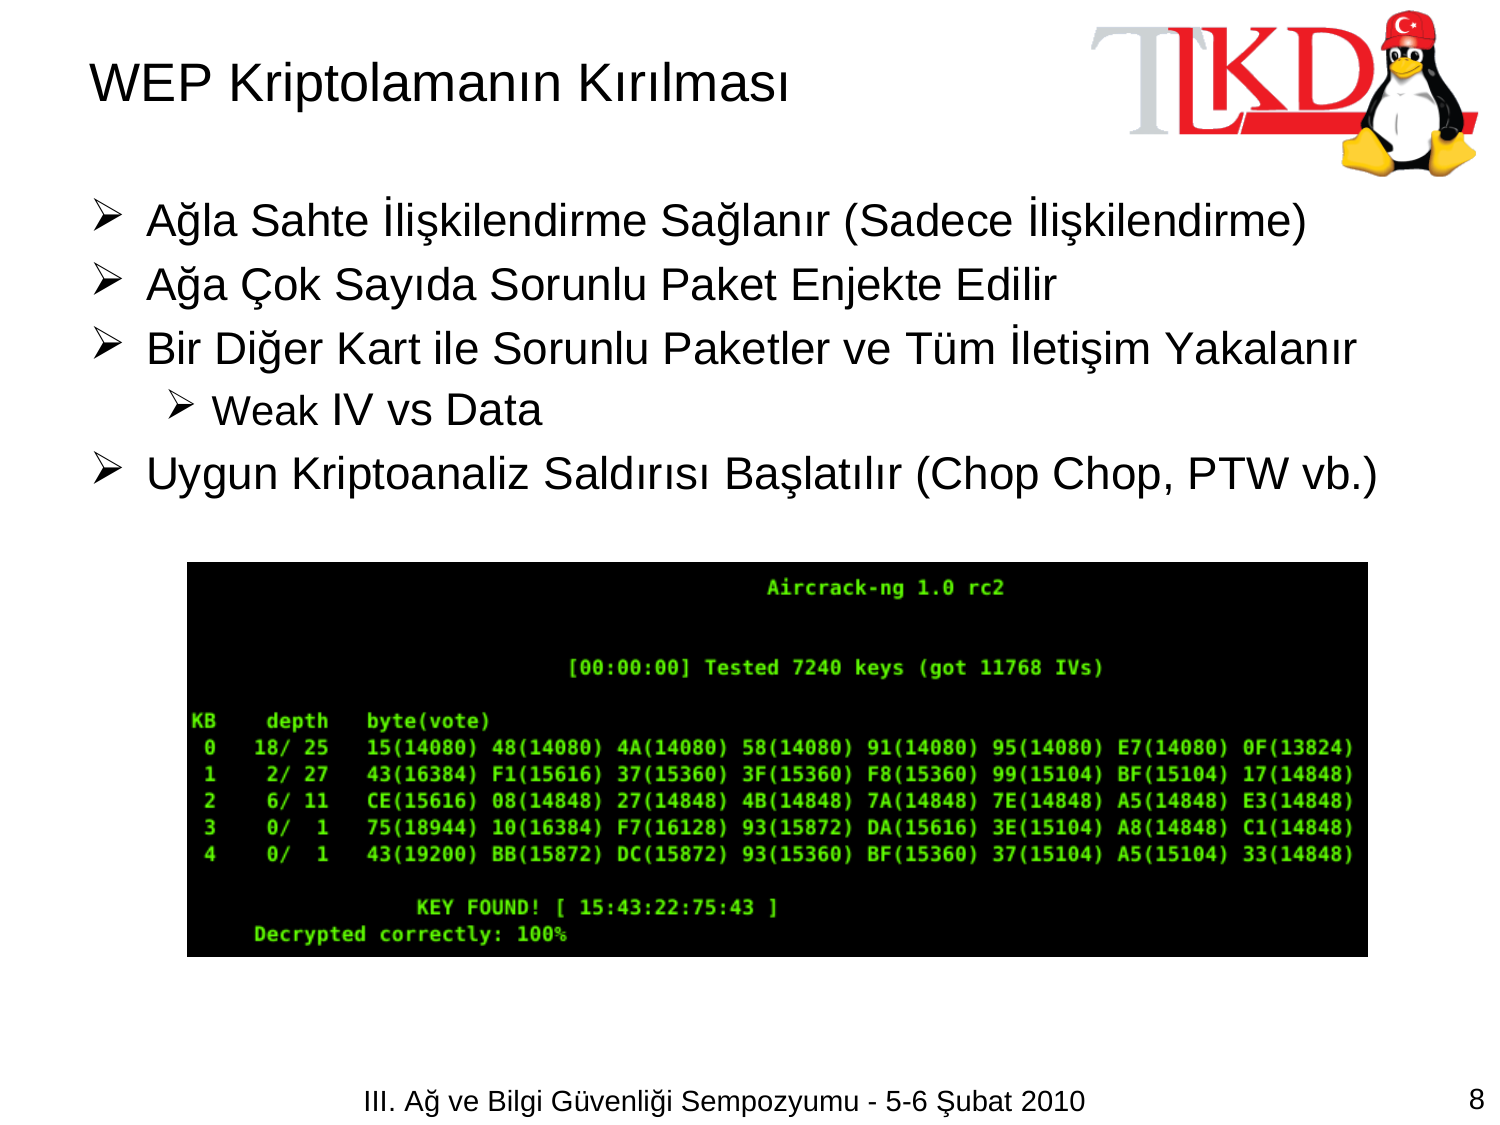

# WEP Kriptolamanın Kırılması
Ağla Sahte İlişkilendirme Sağlanır (Sadece İlişkilendirme)
Ağa Çok Sayıda Sorunlu Paket Enjekte Edilir
Bir Diğer Kart ile Sorunlu Paketler ve Tüm İletişim Yakalanır
Weak IV vs Data
Uygun Kriptoanaliz Saldırısı Başlatılır (Chop Chop, PTW vb.)
8